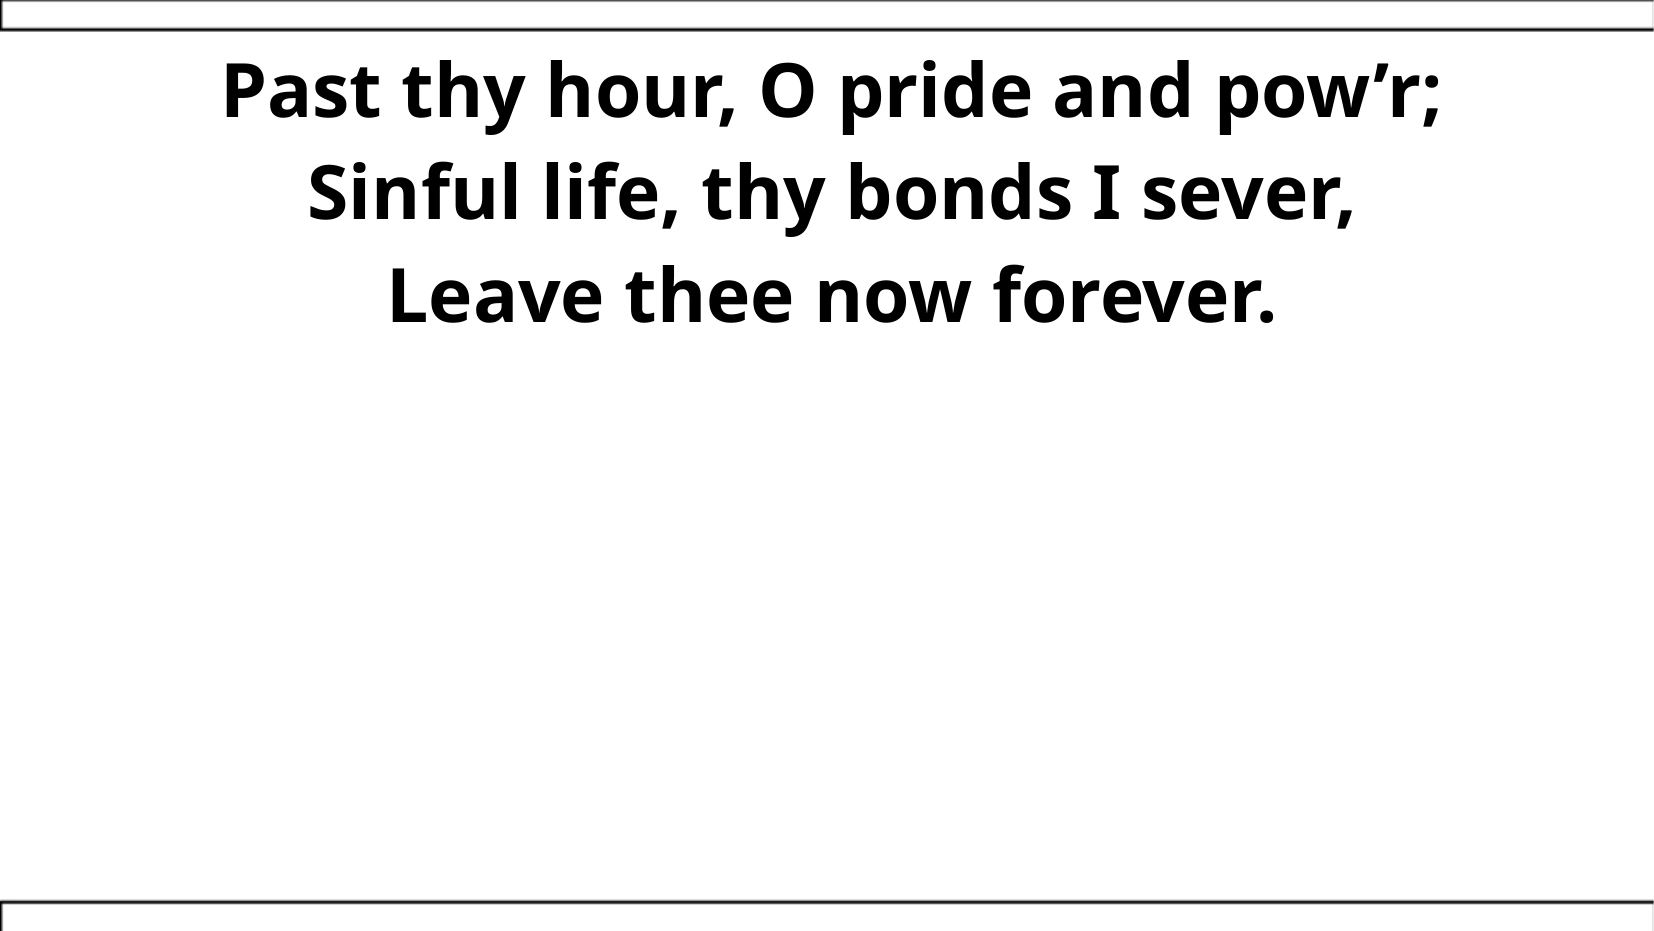

Past thy hour, O pride and pow’r;
Sinful life, thy bonds I sever,
Leave thee now forever.